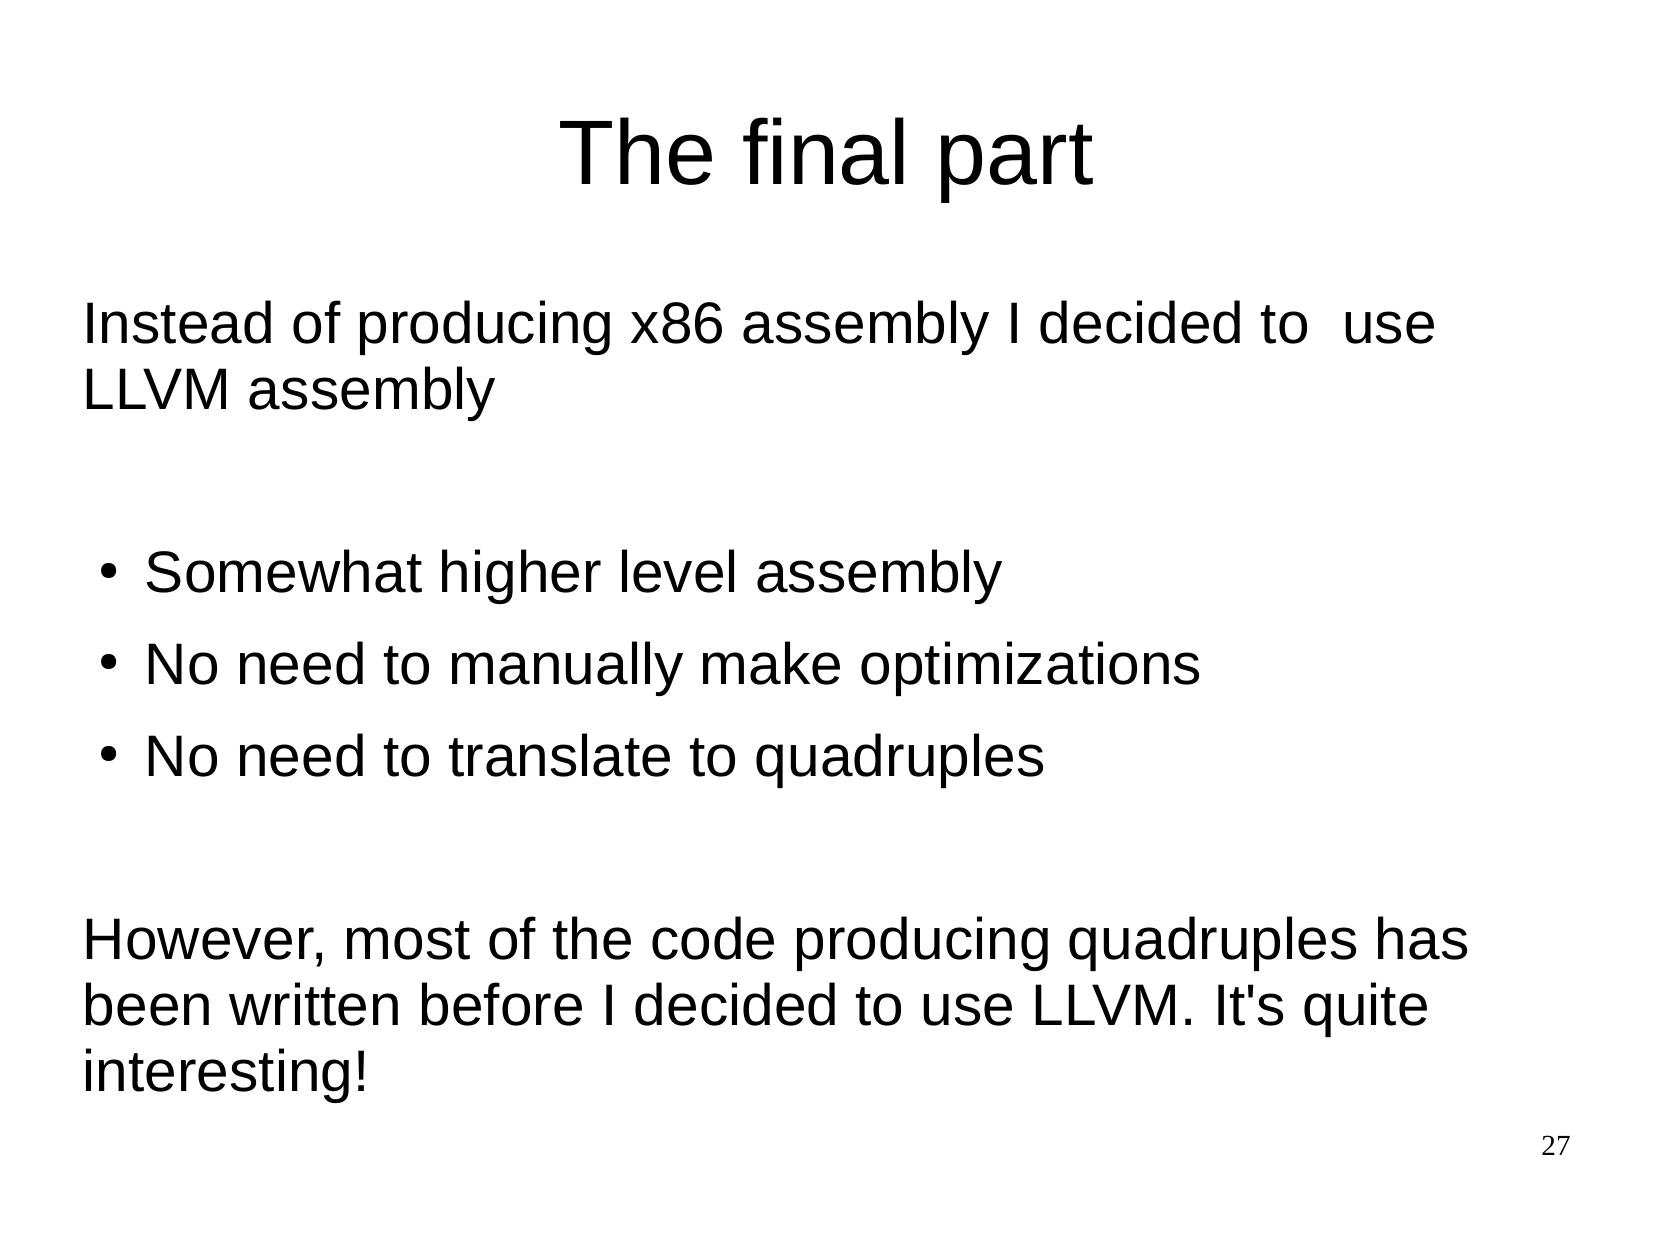

# The final part
Instead of producing x86 assembly I decided to use LLVM assembly
Somewhat higher level assembly
No need to manually make optimizations
No need to translate to quadruples
However, most of the code producing quadruples has been written before I decided to use LLVM. It's quite interesting!
27